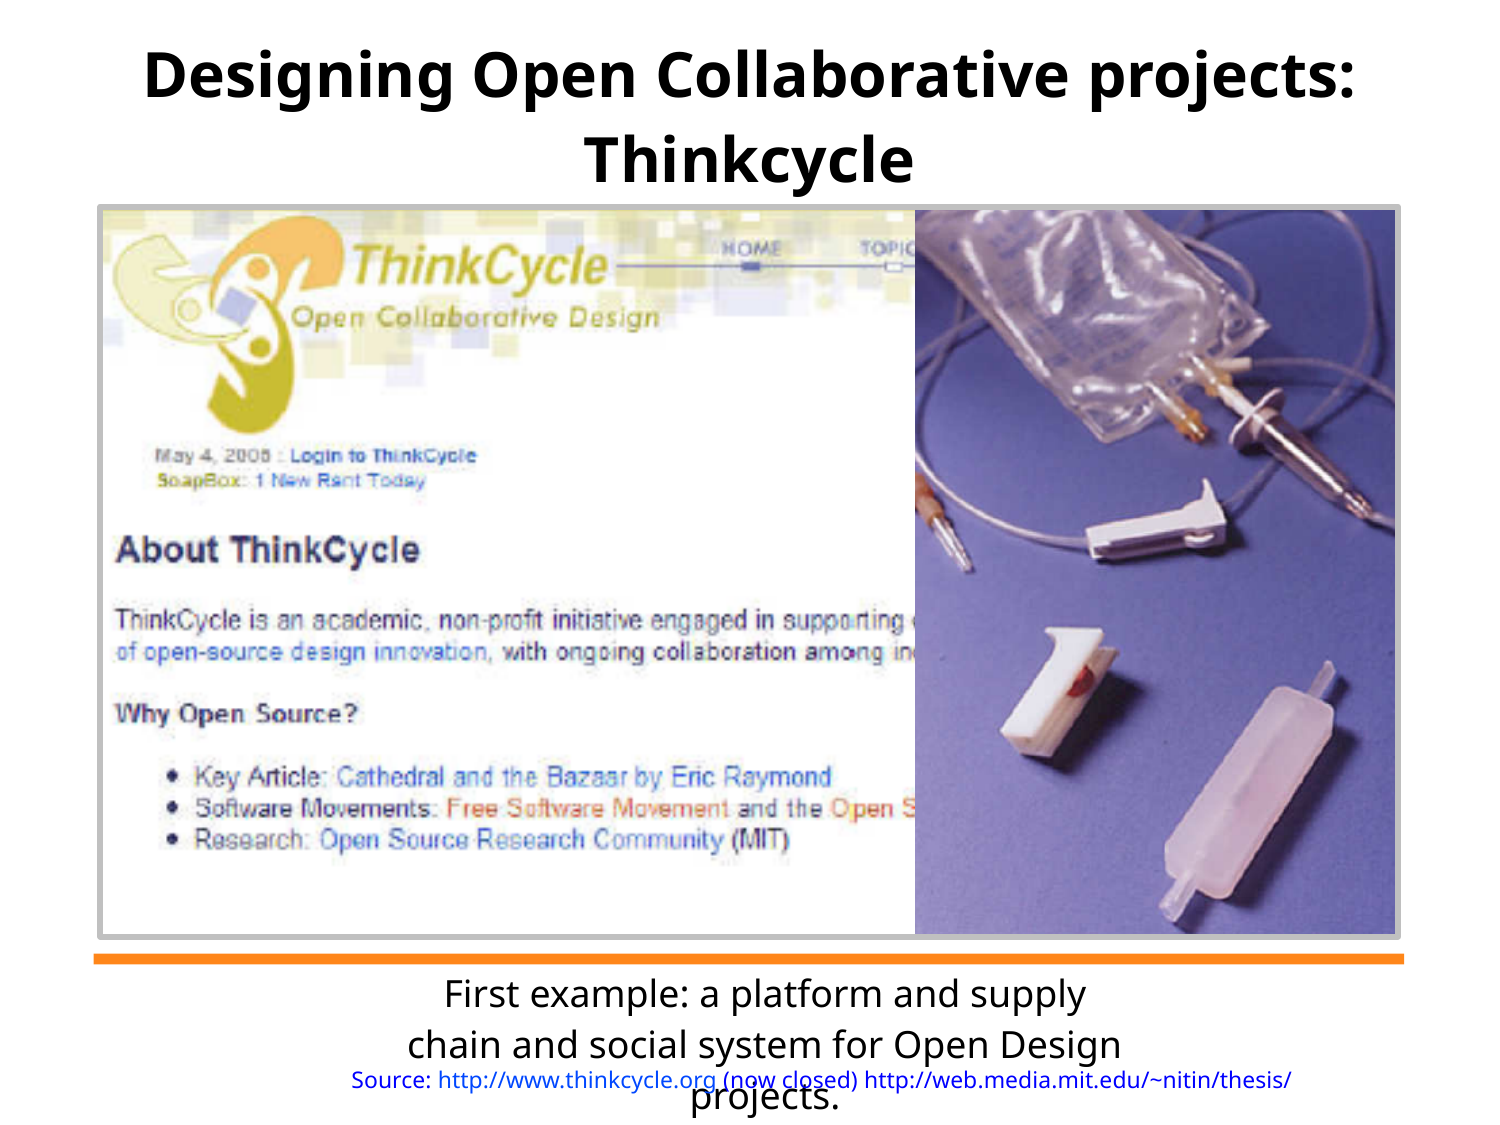

# Designing Open Collaborative projects: Thinkcycle
First open and collaborative design process (2000-2007)
First example: a platform and supply chain and social system for Open Design projects.
Source: http://www.thinkcycle.org (now closed) http://web.media.mit.edu/~nitin/thesis/